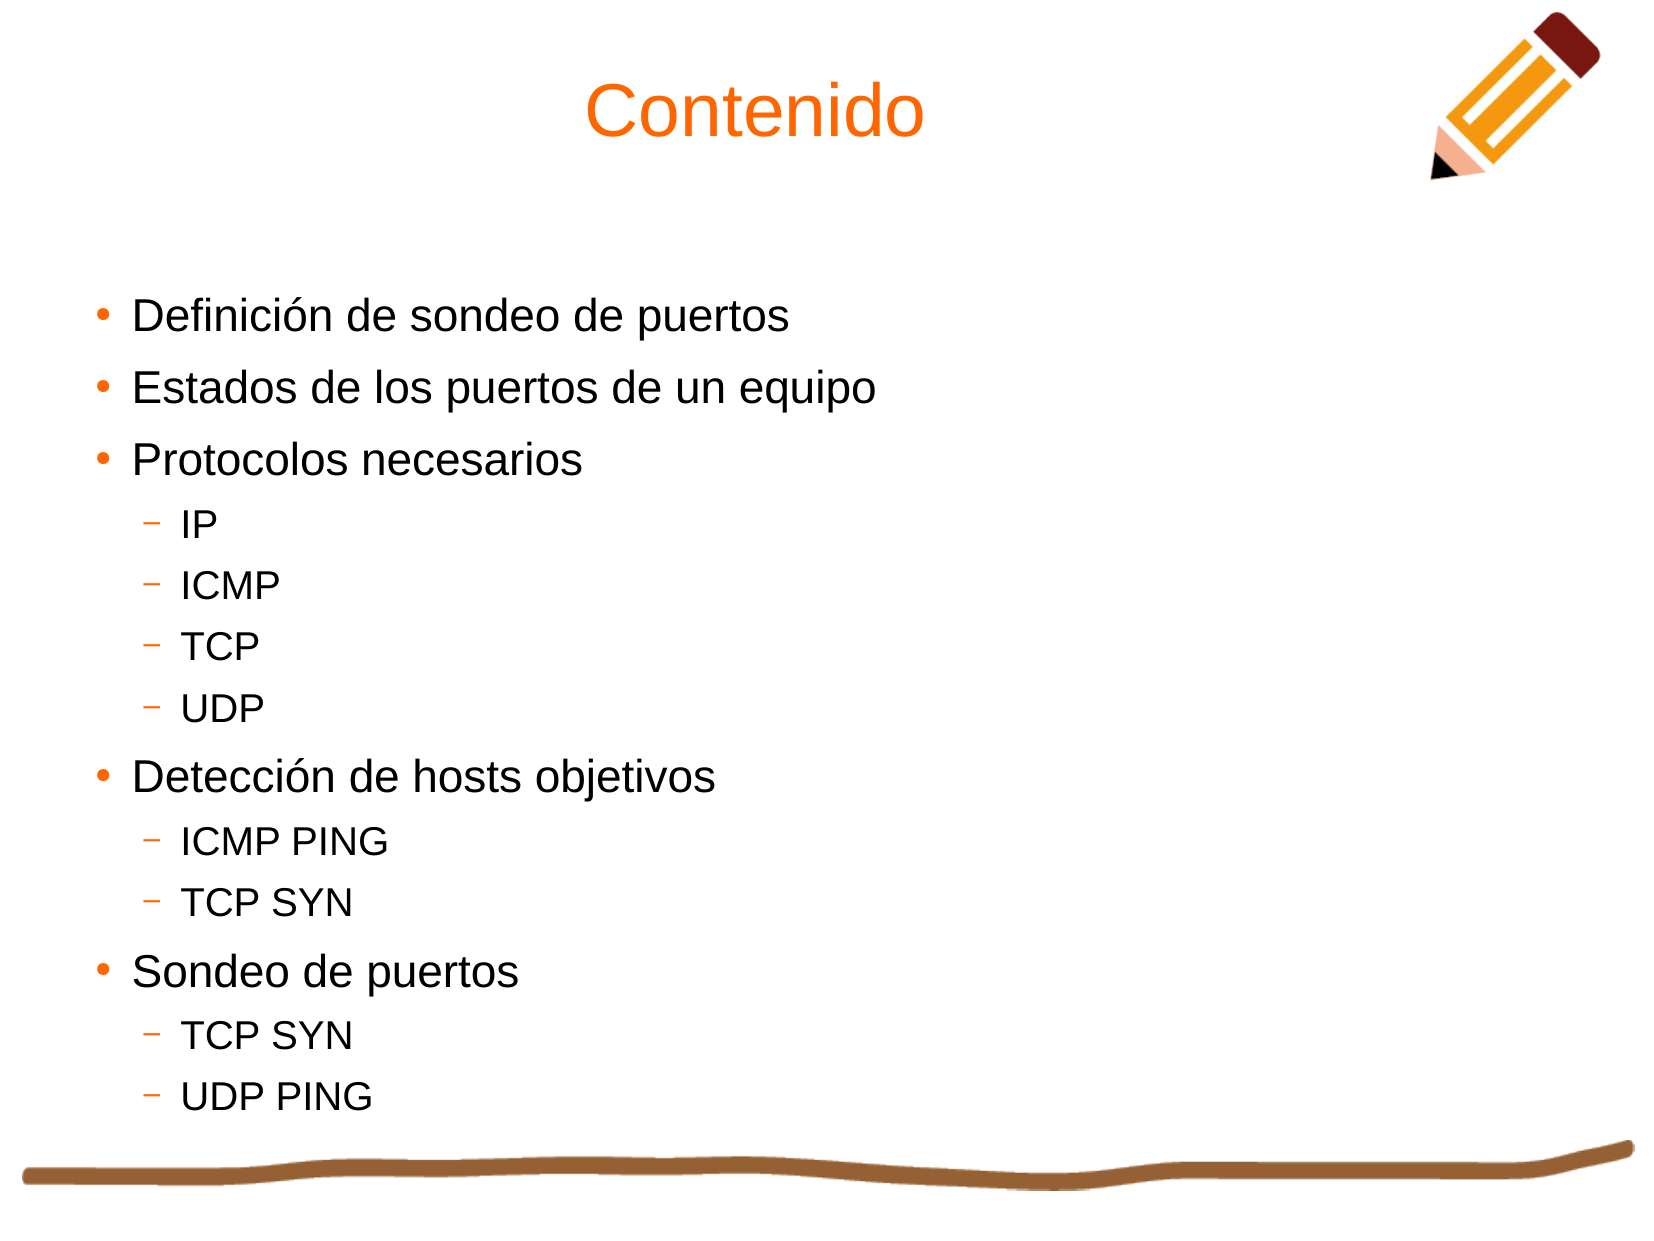

# Contenido
Definición de sondeo de puertos
Estados de los puertos de un equipo
Protocolos necesarios
IP
ICMP
TCP
UDP
Detección de hosts objetivos
ICMP PING
TCP SYN
Sondeo de puertos
TCP SYN
UDP PING